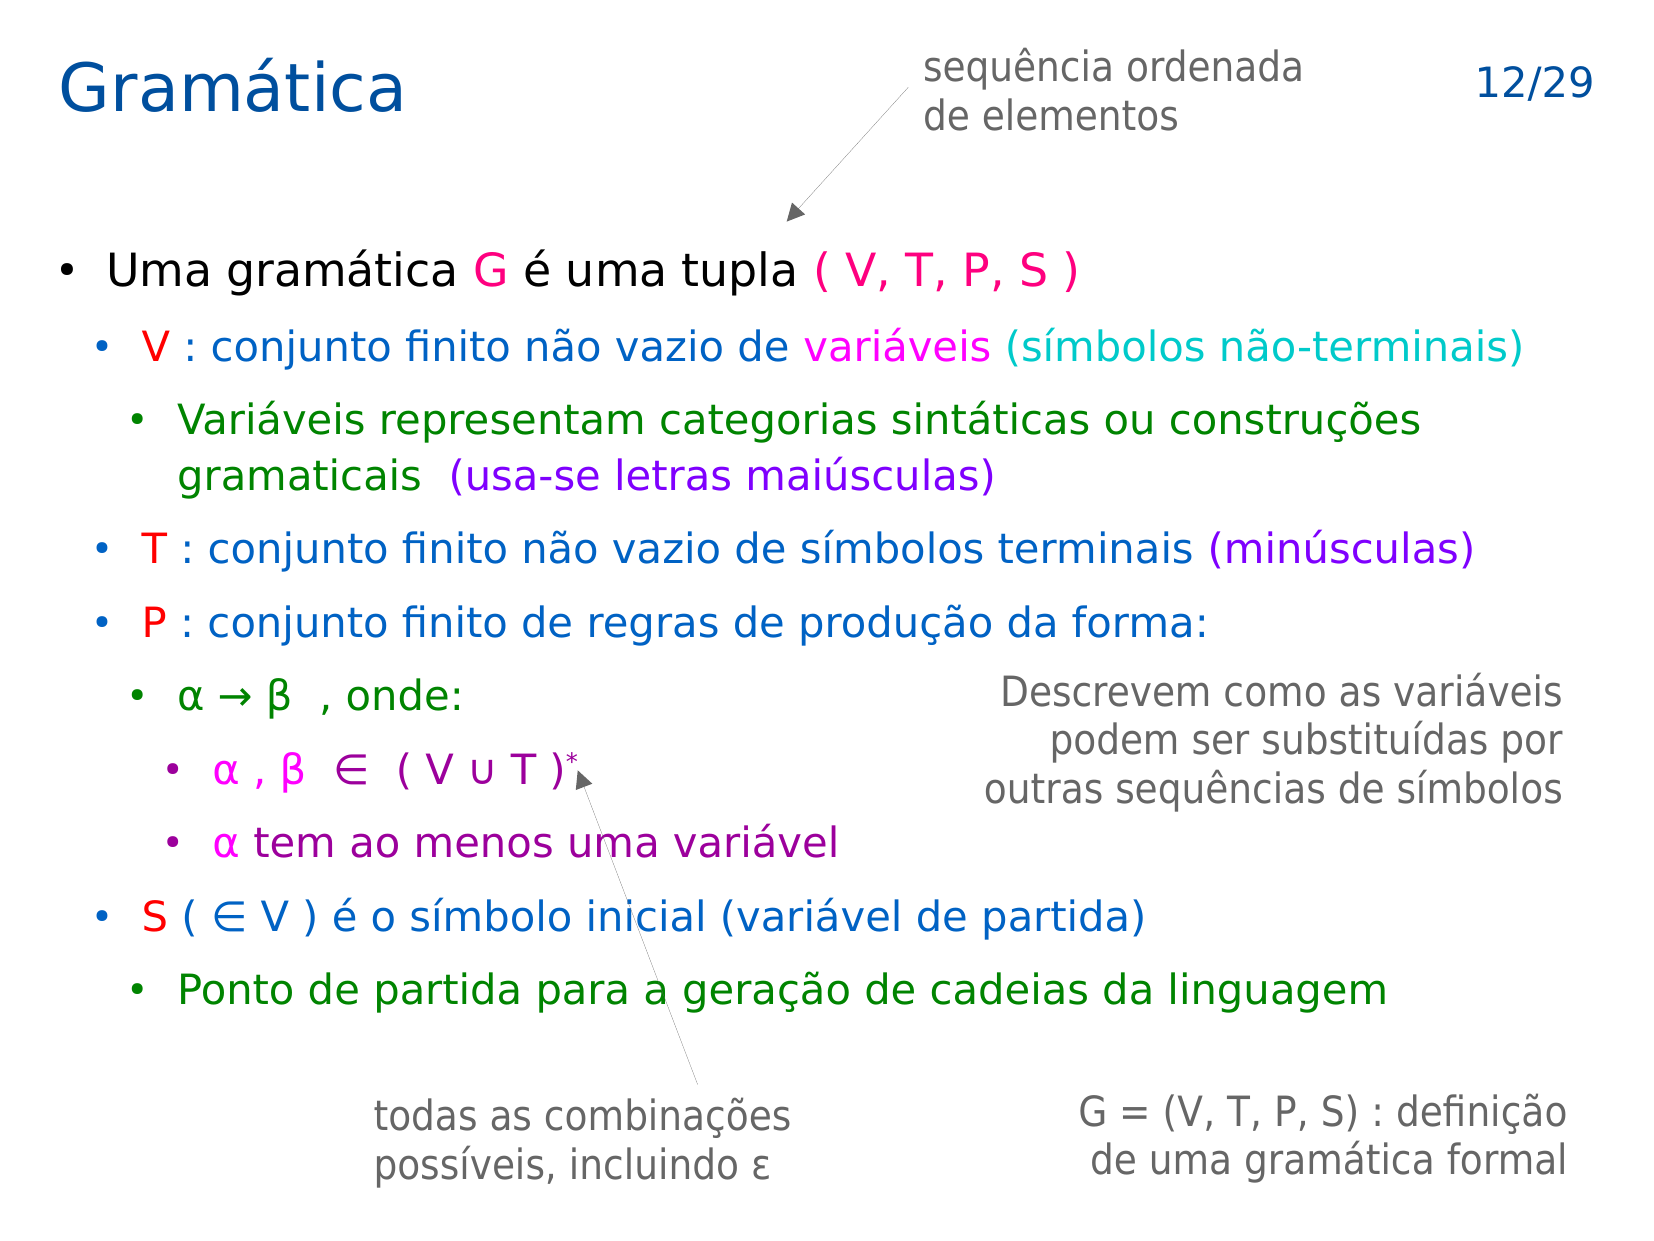

# Gramática
sequência ordenada de elementos
12
Uma gramática G é uma tupla ( V, T, P, S )
V : conjunto finito não vazio de variáveis (símbolos não-terminais)
Variáveis representam categorias sintáticas ou construções gramaticais (usa-se letras maiúsculas)
T : conjunto finito não vazio de símbolos terminais (minúsculas)
P : conjunto finito de regras de produção da forma:
α → β , onde:
α , β ∈ ( V ∪ T )*
α tem ao menos uma variável
S ( ∈ V ) é o símbolo inicial (variável de partida)
Ponto de partida para a geração de cadeias da linguagem
Descrevem como as variáveis podem ser substituídas por outras sequências de símbolos
G = (V, T, P, S) : definição de uma gramática formal
todas as combinações possíveis, incluindo ε